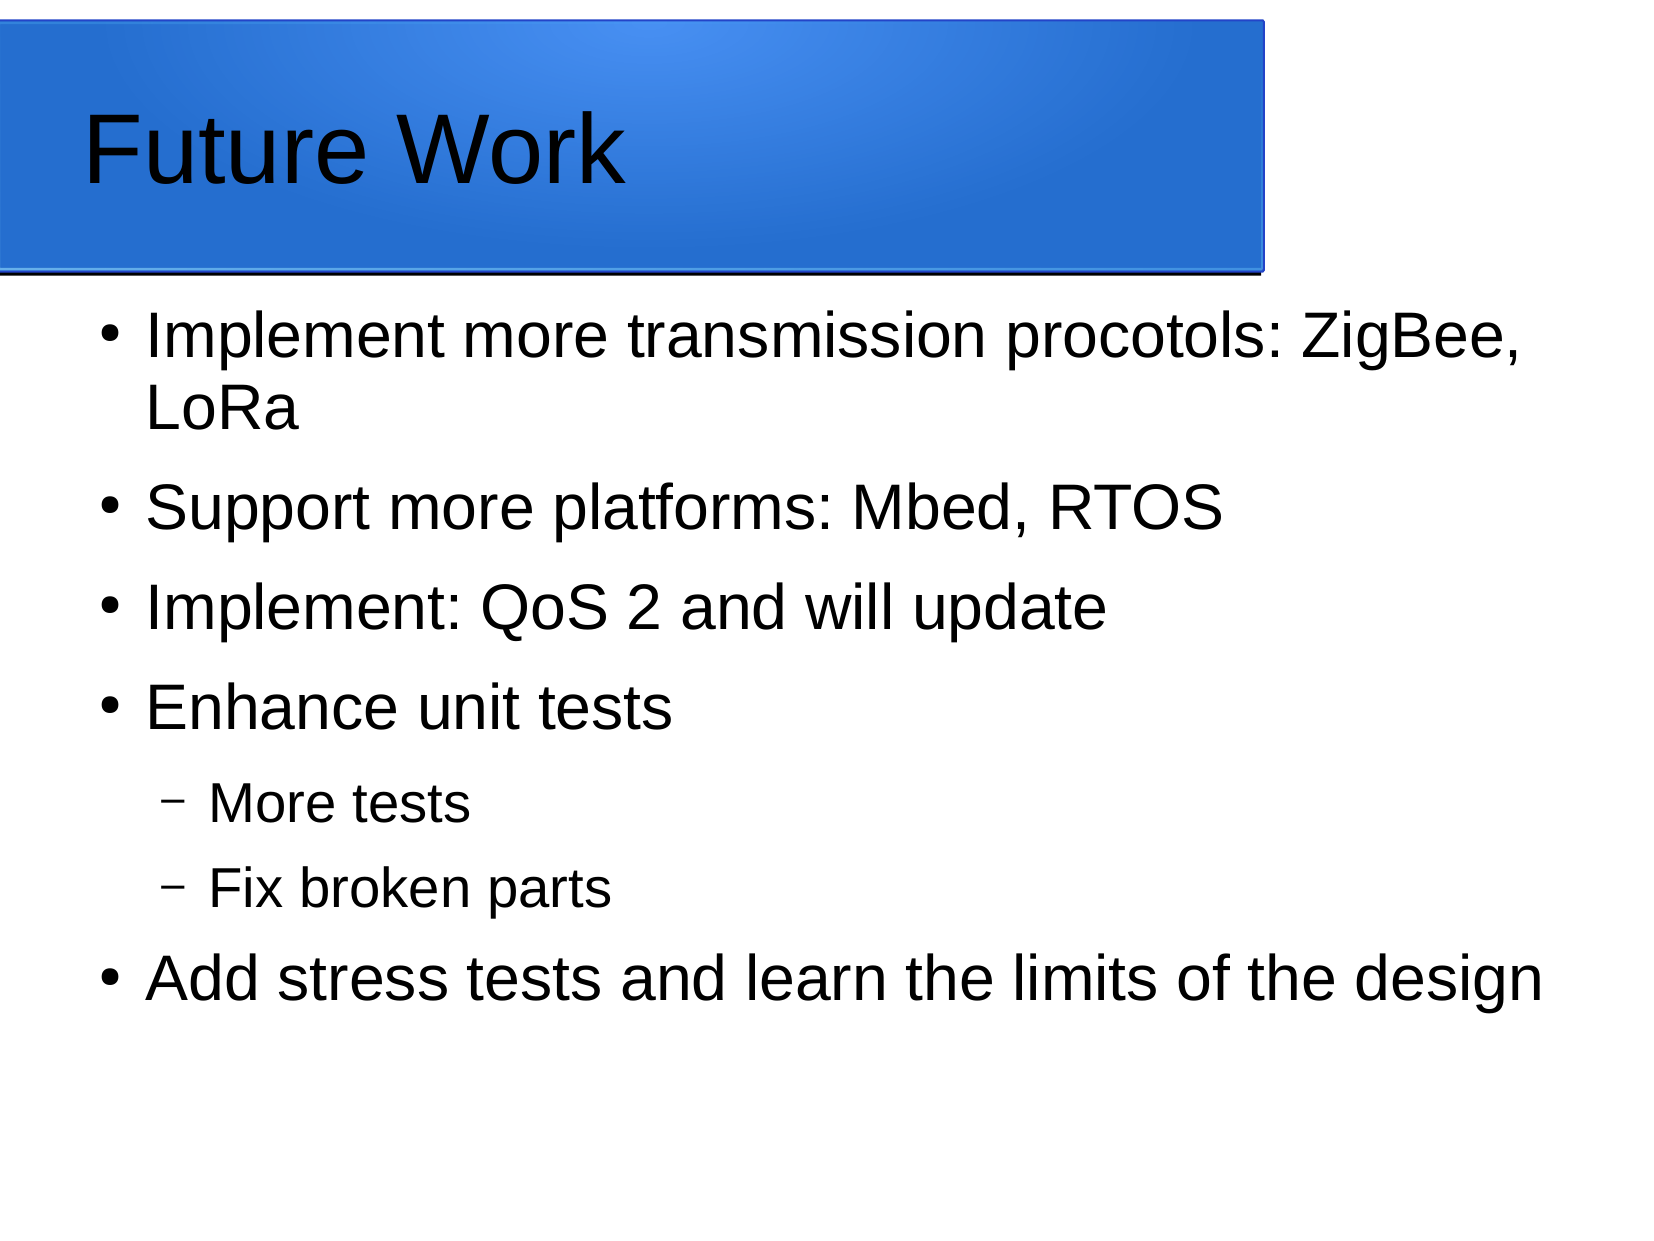

# Future Work
Implement more transmission procotols: ZigBee, LoRa
Support more platforms: Mbed, RTOS
Implement: QoS 2 and will update
Enhance unit tests
More tests
Fix broken parts
Add stress tests and learn the limits of the design